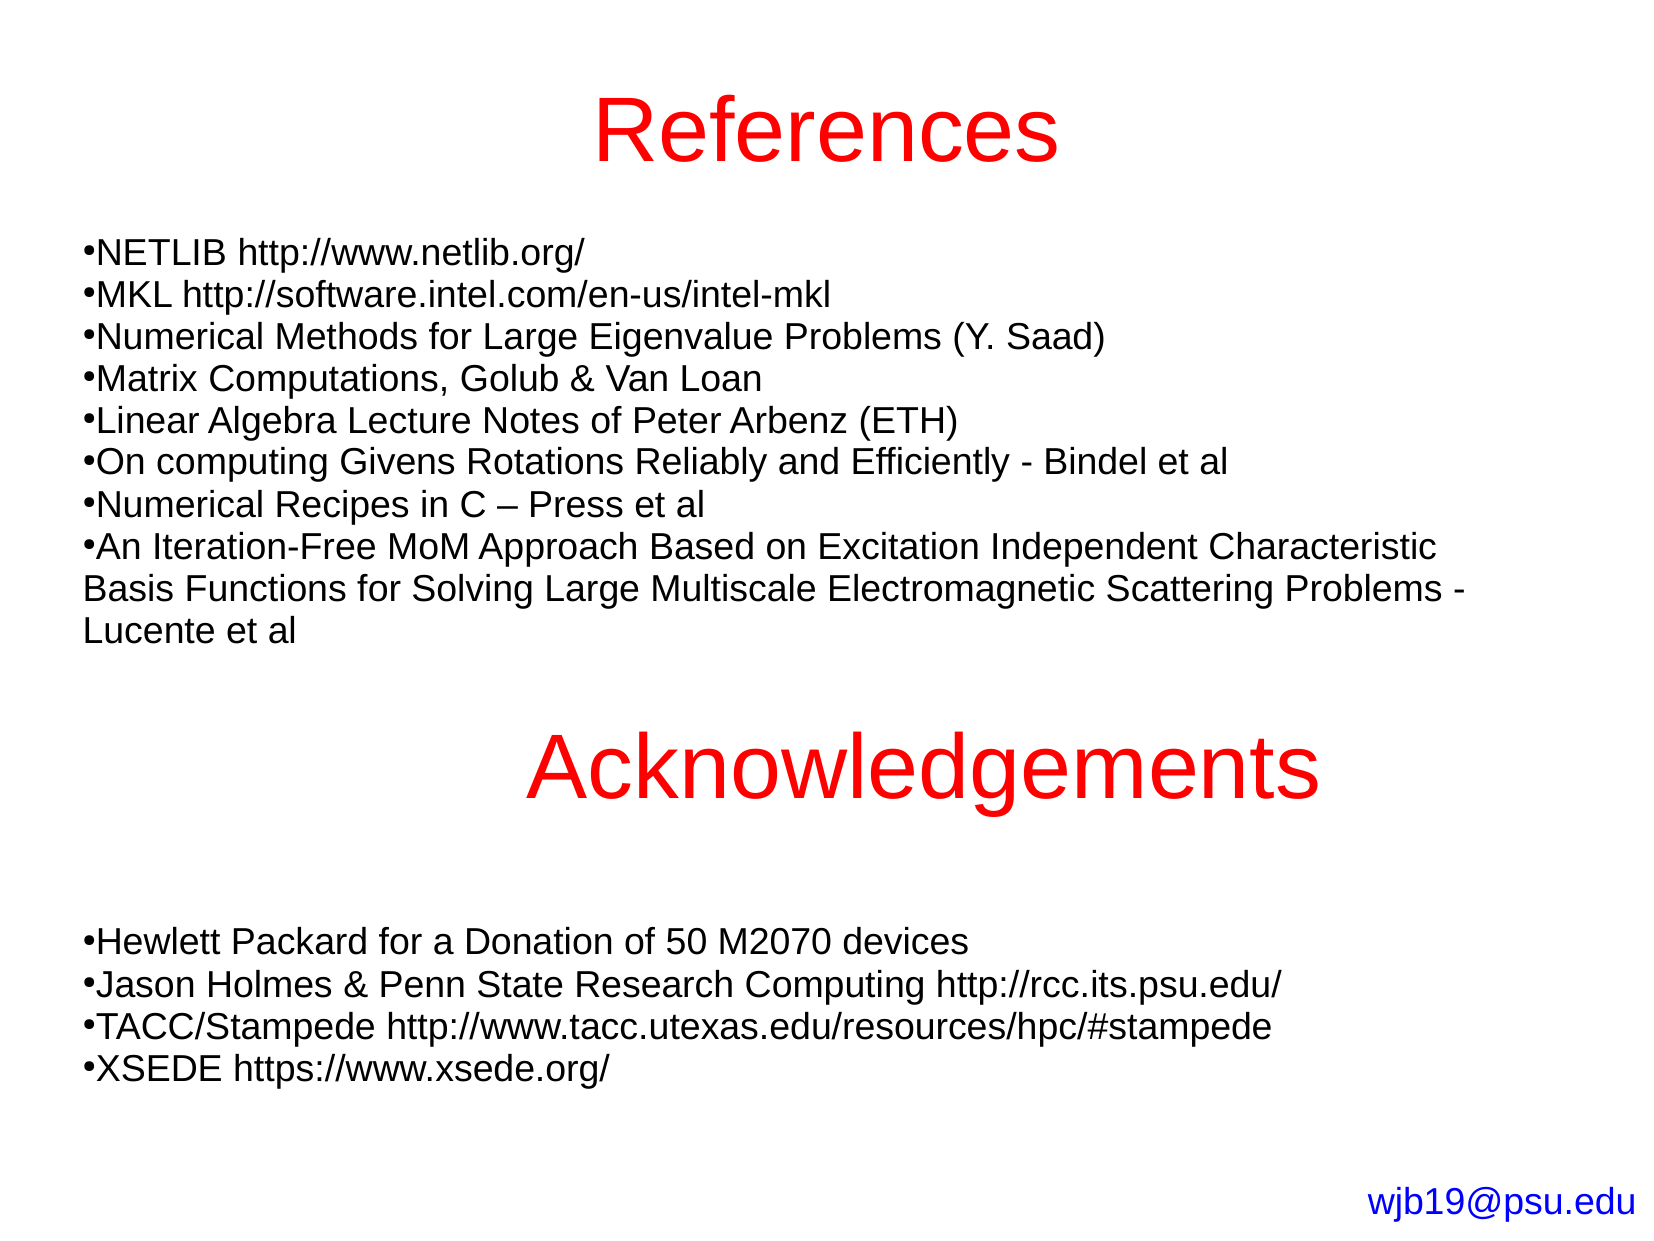

# References
NETLIB http://www.netlib.org/
MKL http://software.intel.com/en-us/intel-mkl
Numerical Methods for Large Eigenvalue Problems (Y. Saad)
Matrix Computations, Golub & Van Loan
Linear Algebra Lecture Notes of Peter Arbenz (ETH)
On computing Givens Rotations Reliably and Efficiently - Bindel et al
Numerical Recipes in C – Press et al
An Iteration-Free MoM Approach Based on Excitation Independent Characteristic Basis Functions for Solving Large Multiscale Electromagnetic Scattering Problems -Lucente et al
				Acknowledgements
Hewlett Packard for a Donation of 50 M2070 devices
Jason Holmes & Penn State Research Computing http://rcc.its.psu.edu/
TACC/Stampede http://www.tacc.utexas.edu/resources/hpc/#stampede
XSEDE https://www.xsede.org/
wjb19@psu.edu